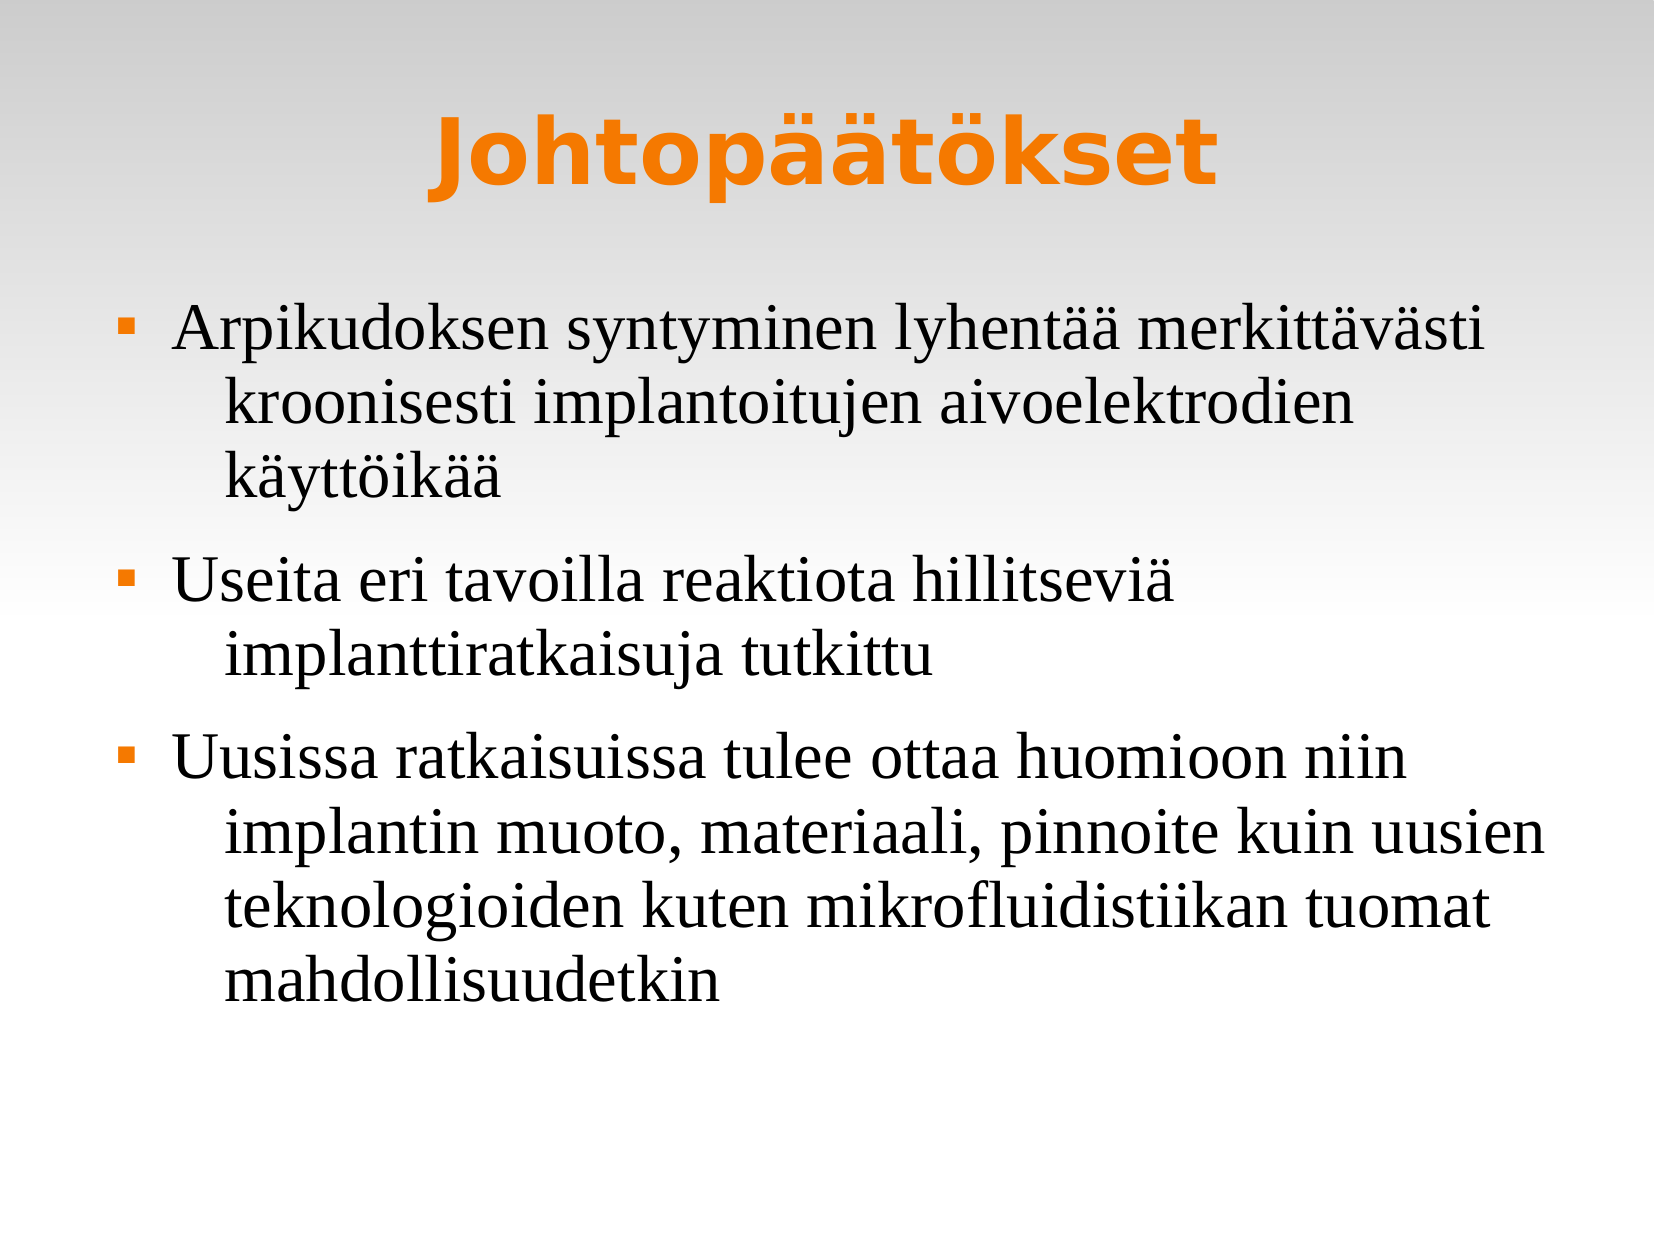

# Johtopäätökset
Arpikudoksen syntyminen lyhentää merkittävästi kroonisesti implantoitujen aivoelektrodien käyttöikää
Useita eri tavoilla reaktiota hillitseviä implanttiratkaisuja tutkittu
Uusissa ratkaisuissa tulee ottaa huomioon niin implantin muoto, materiaali, pinnoite kuin uusien teknologioiden kuten mikrofluidistiikan tuomat mahdollisuudetkin